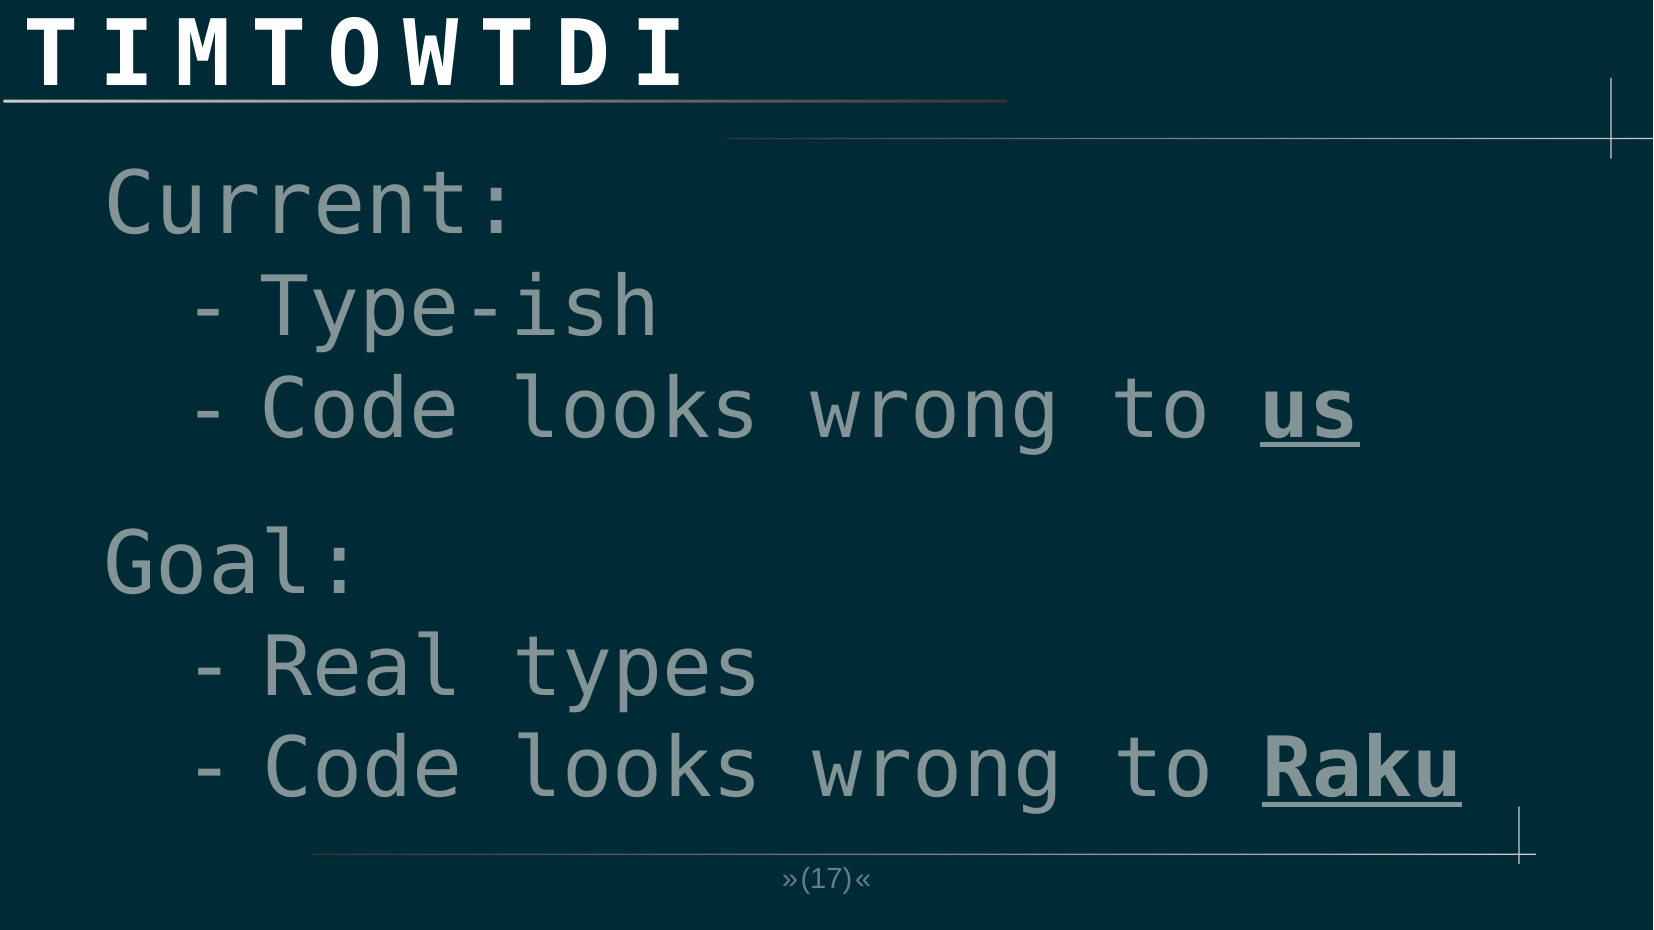

# TIMTOWTDI
Current:
 - Type-ish
 - Code looks wrong to us
Goal:
 - Real types
 - Code looks wrong to Raku